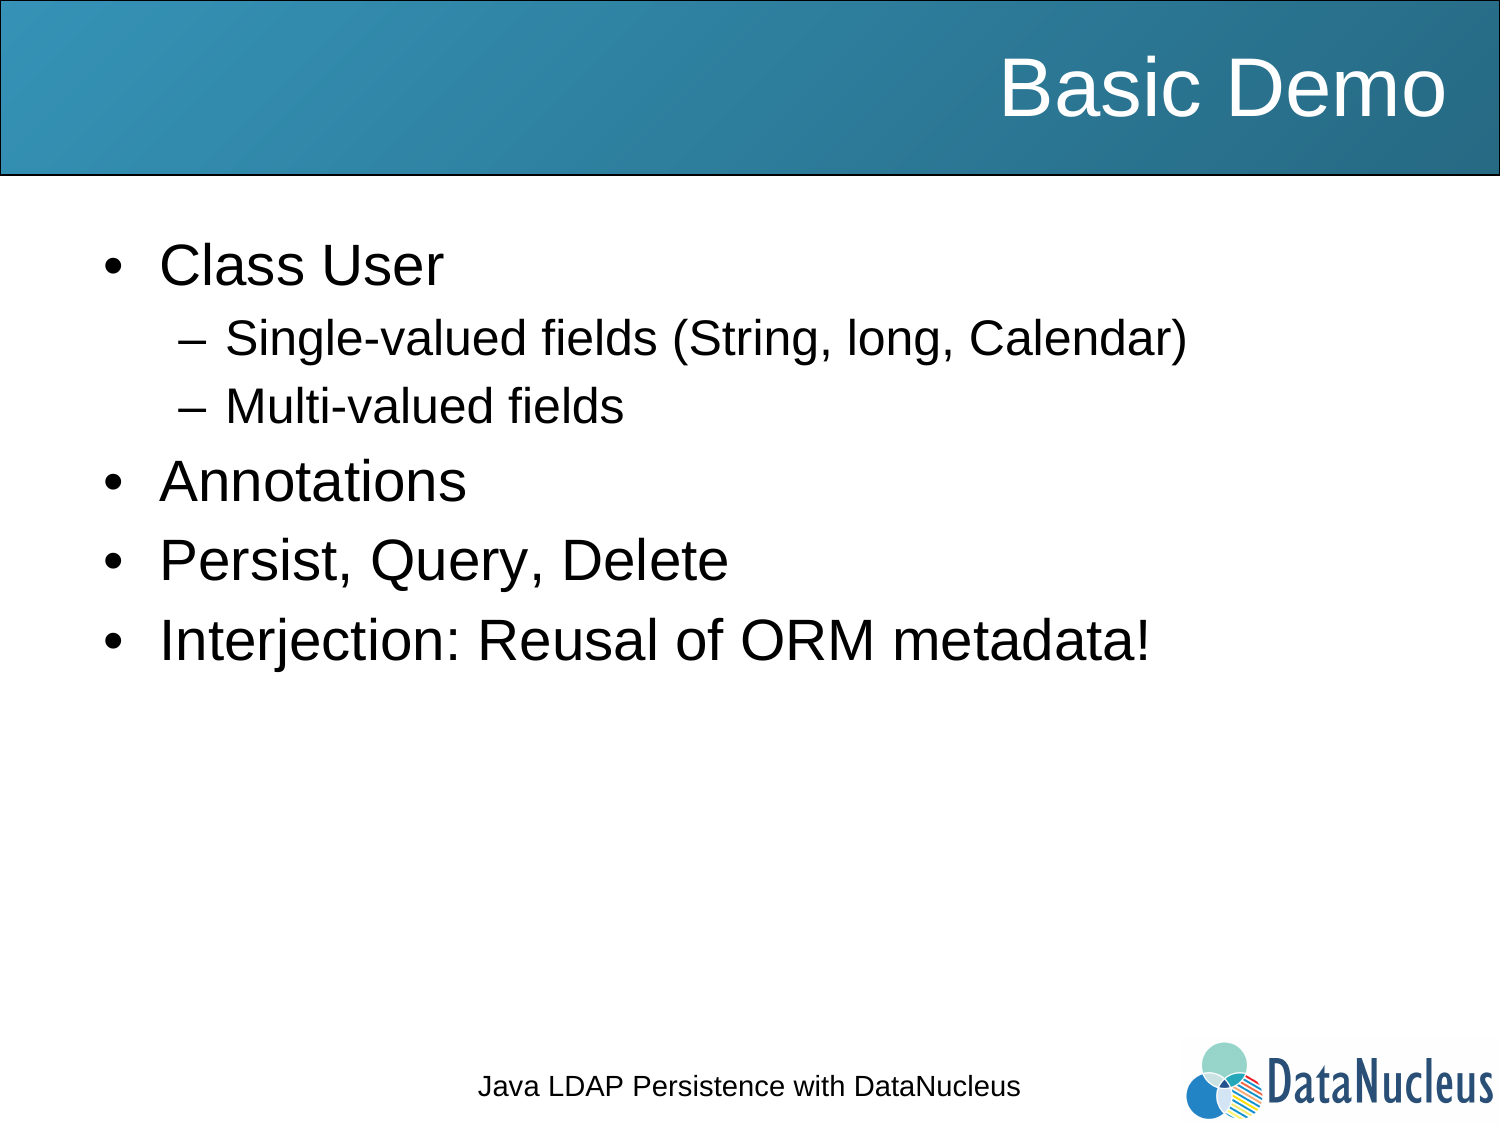

# Basic Demo
Class User
Single-valued fields (String, long, Calendar)
Multi-valued fields
Annotations
Persist, Query, Delete
Interjection: Reusal of ORM metadata!